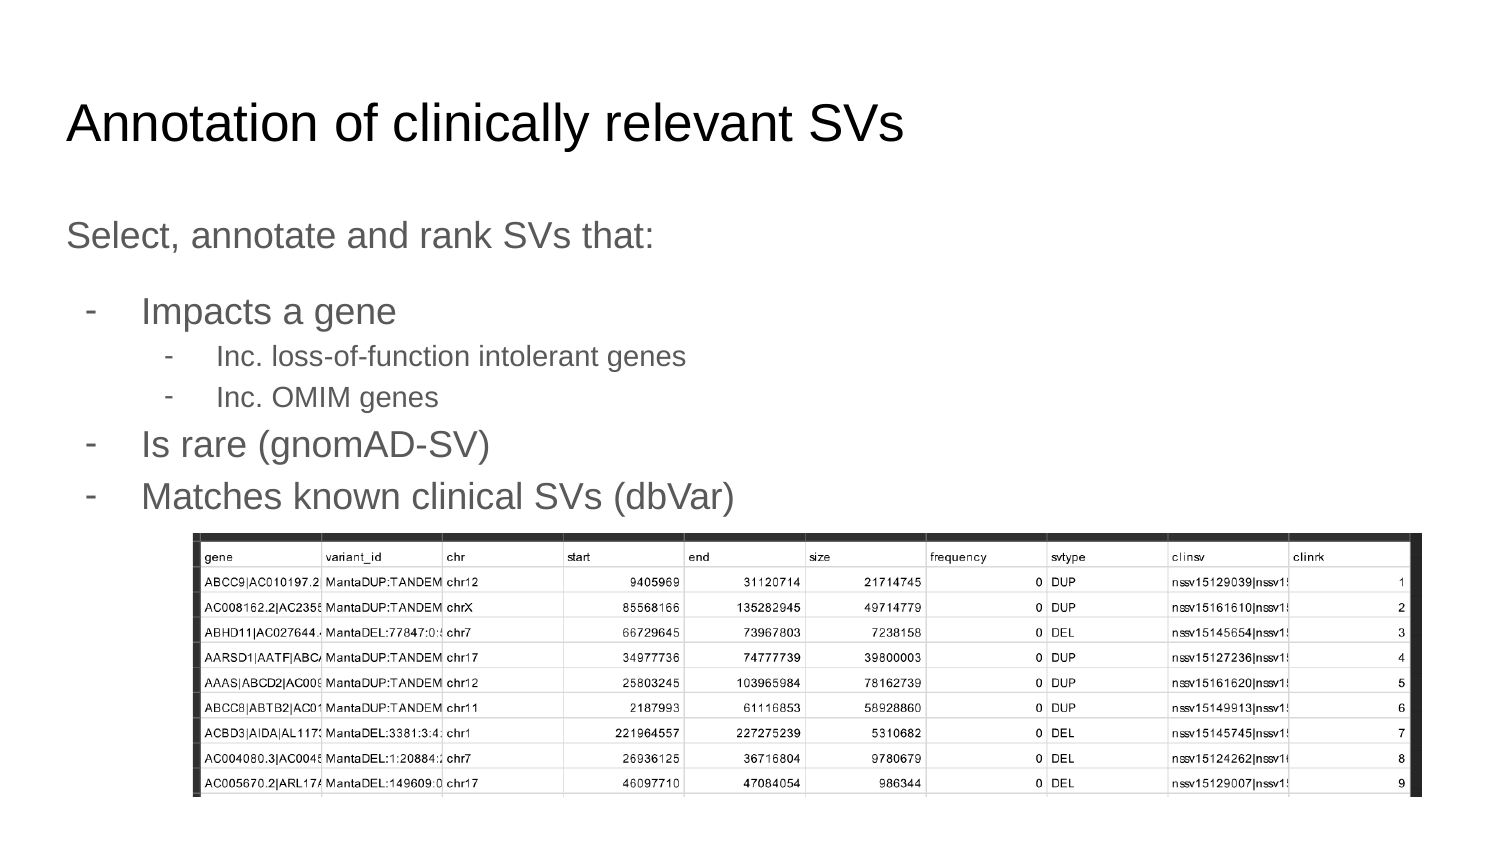

# Annotation of clinically relevant SVs
Select, annotate and rank SVs that:
Impacts a gene
Inc. loss-of-function intolerant genes
Inc. OMIM genes
Is rare (gnomAD-SV)
Matches known clinical SVs (dbVar)